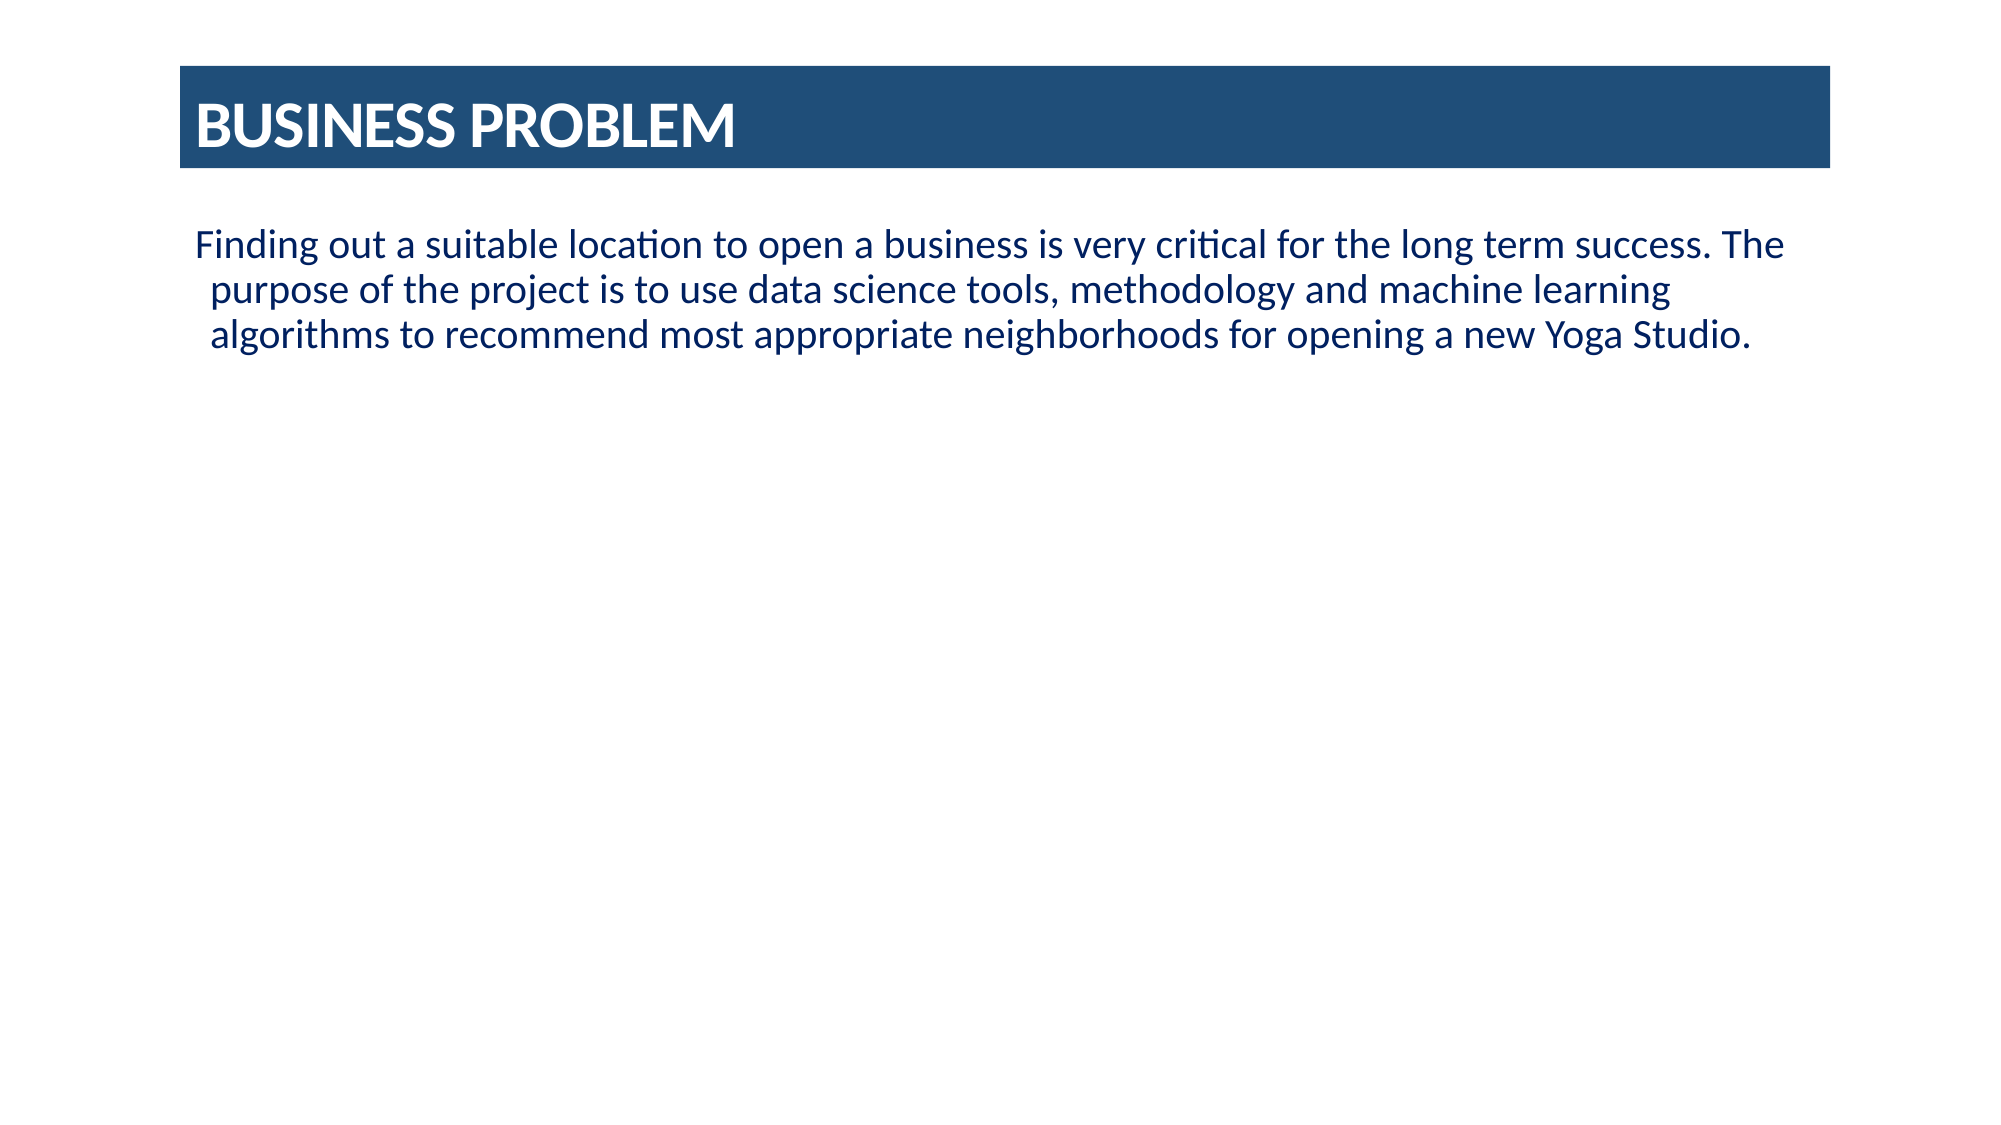

# BUSINESS PROBLEM
Finding out a suitable location to open a business is very critical for the long term success. The purpose of the project is to use data science tools, methodology and machine learning algorithms to recommend most appropriate neighborhoods for opening a new Yoga Studio.